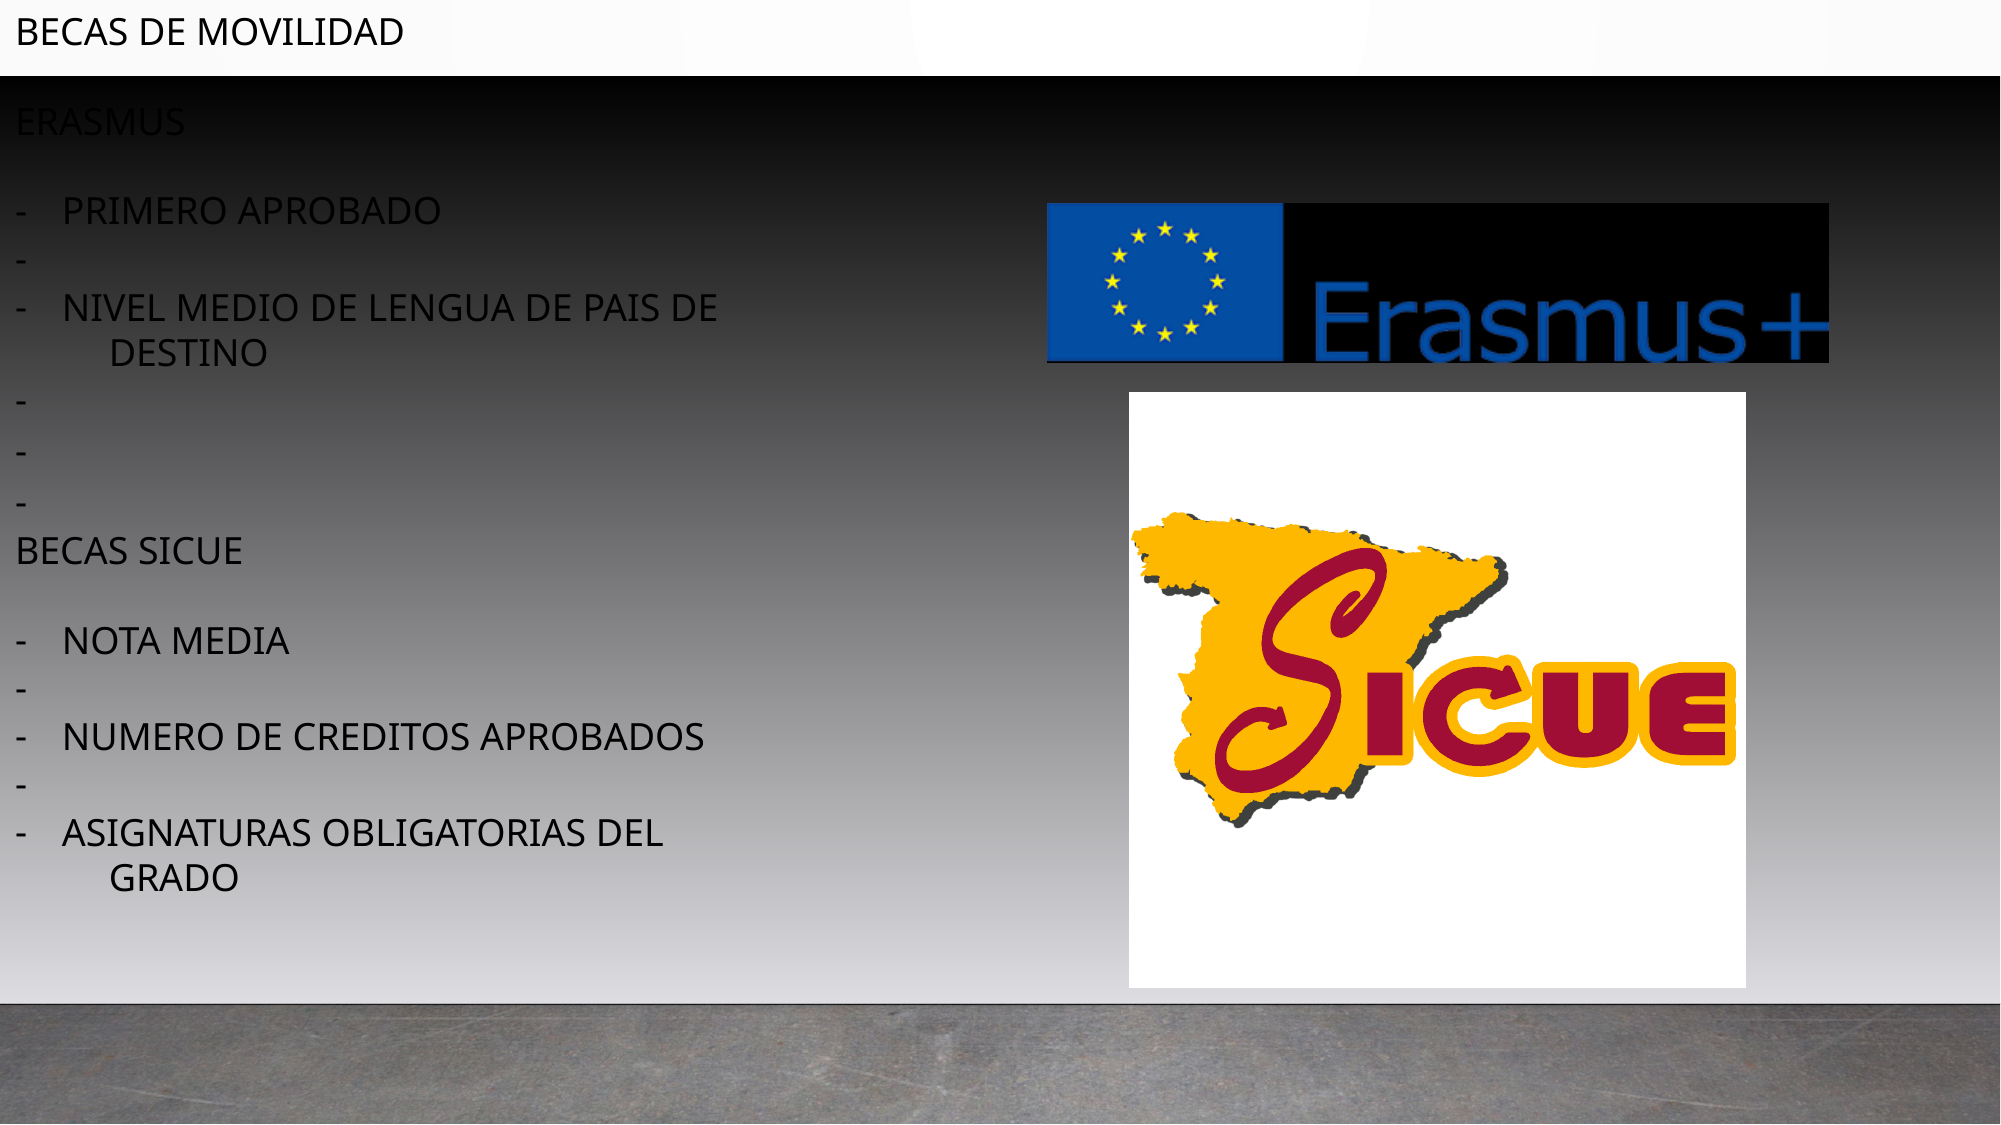

BECAS DE MOVILIDAD
ERASMUS
PRIMERO APROBADO
NIVEL MEDIO DE LENGUA DE PAIS DE DESTINO
BECAS SICUE
NOTA MEDIA
NUMERO DE CREDITOS APROBADOS
ASIGNATURAS OBLIGATORIAS DEL GRADO